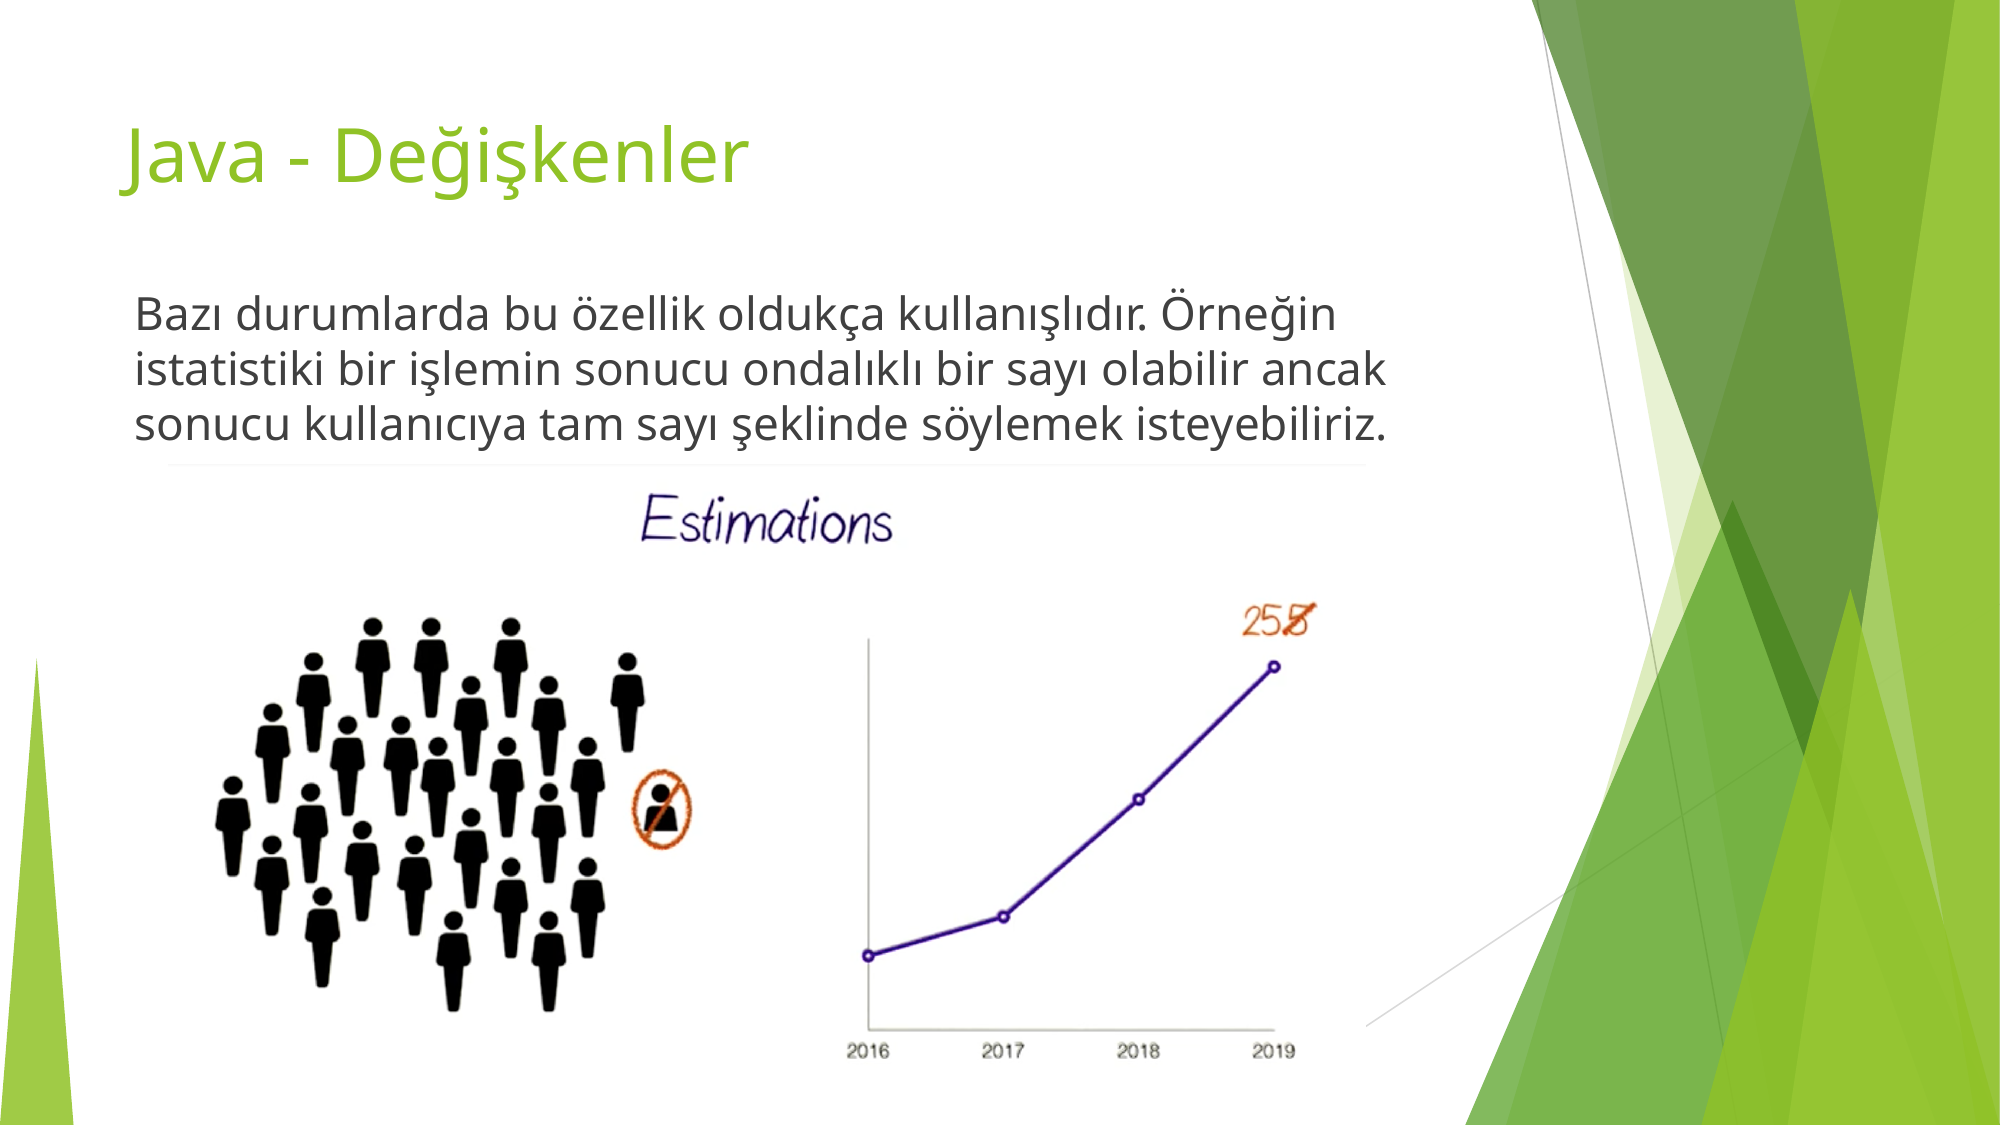

# Java - Değişkenler
Bazı durumlarda bu özellik oldukça kullanışlıdır. Örneğin istatistiki bir işlemin sonucu ondalıklı bir sayı olabilir ancak sonucu kullanıcıya tam sayı şeklinde söylemek isteyebiliriz.